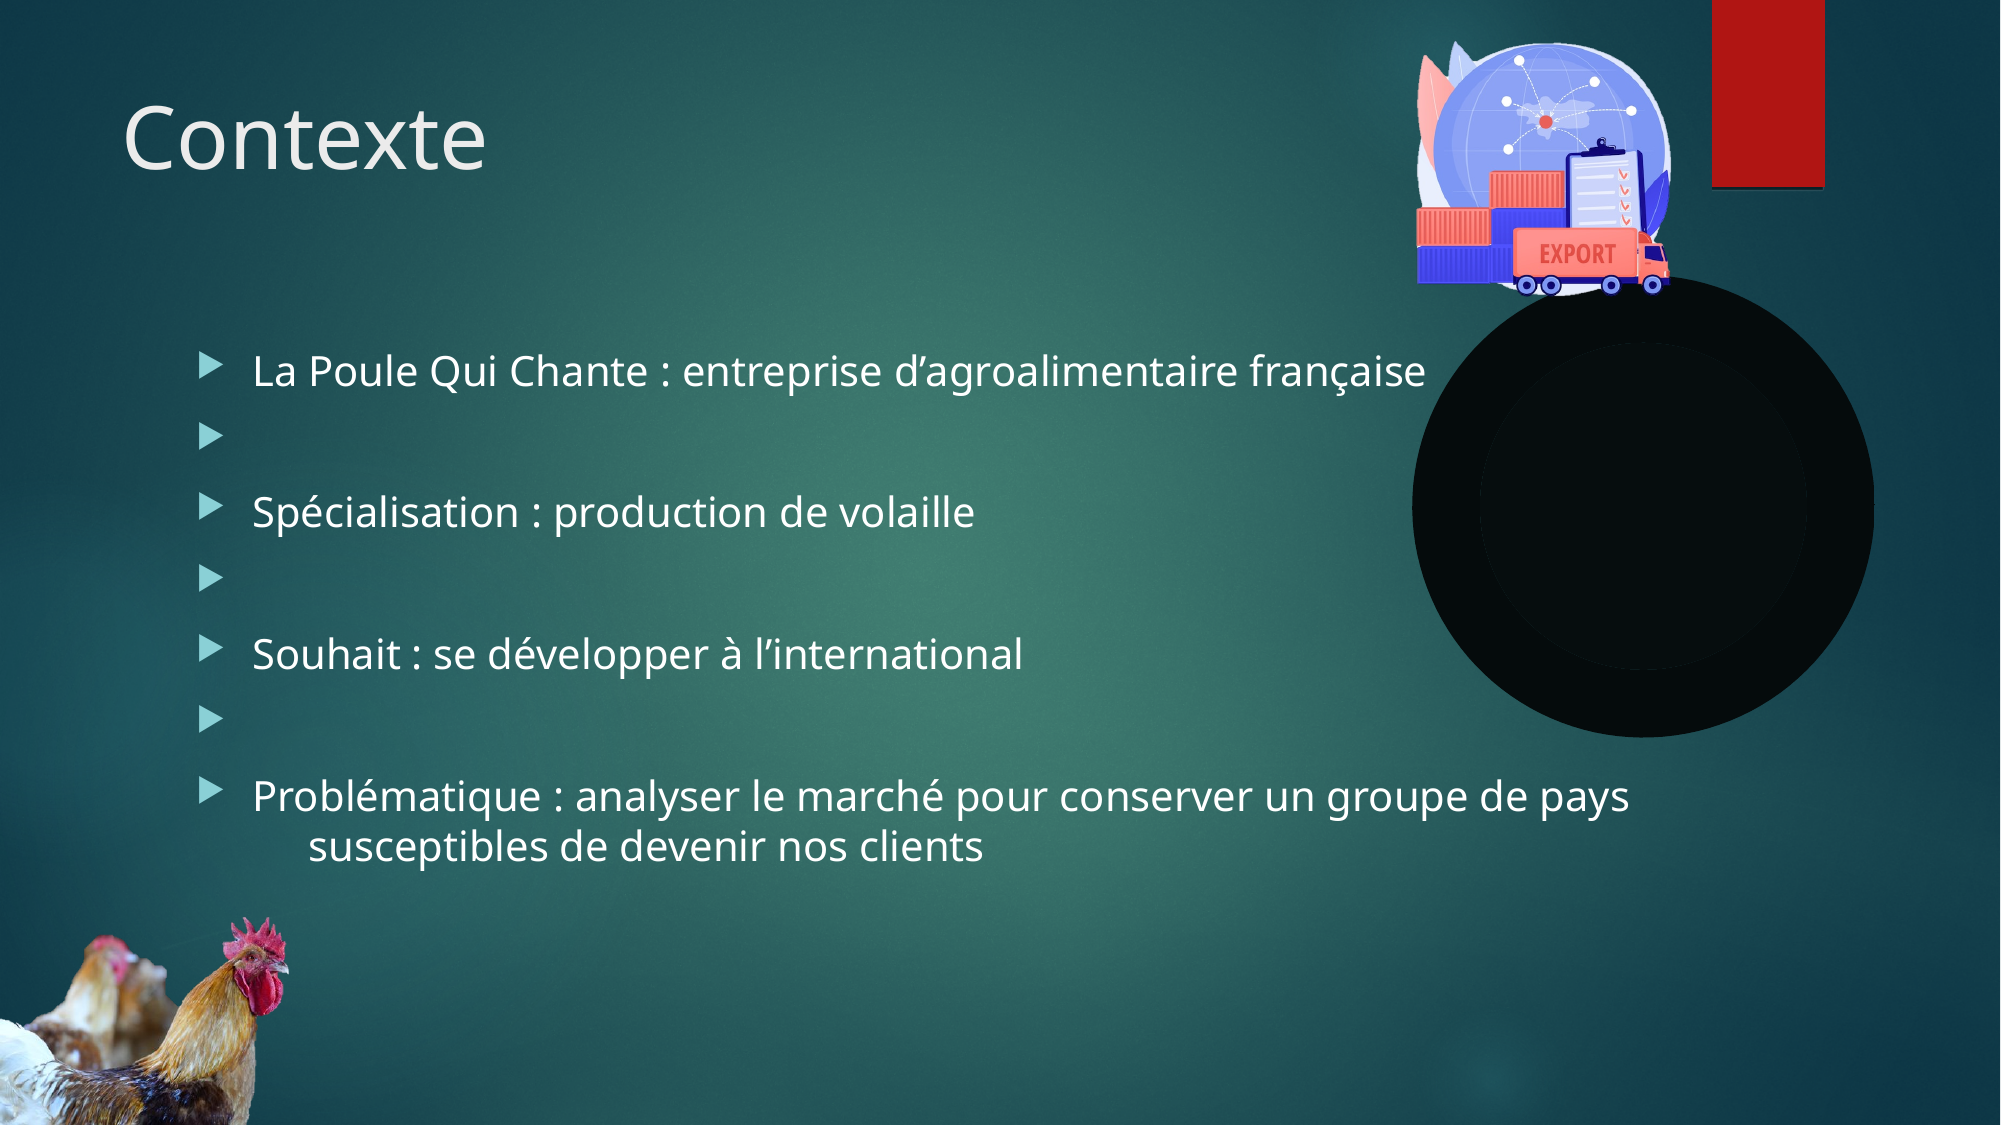

# Contexte
La Poule Qui Chante : entreprise d’agroalimentaire française
Spécialisation : production de volaille
Souhait : se développer à l’international
Problématique : analyser le marché pour conserver un groupe de pays susceptibles de devenir nos clients